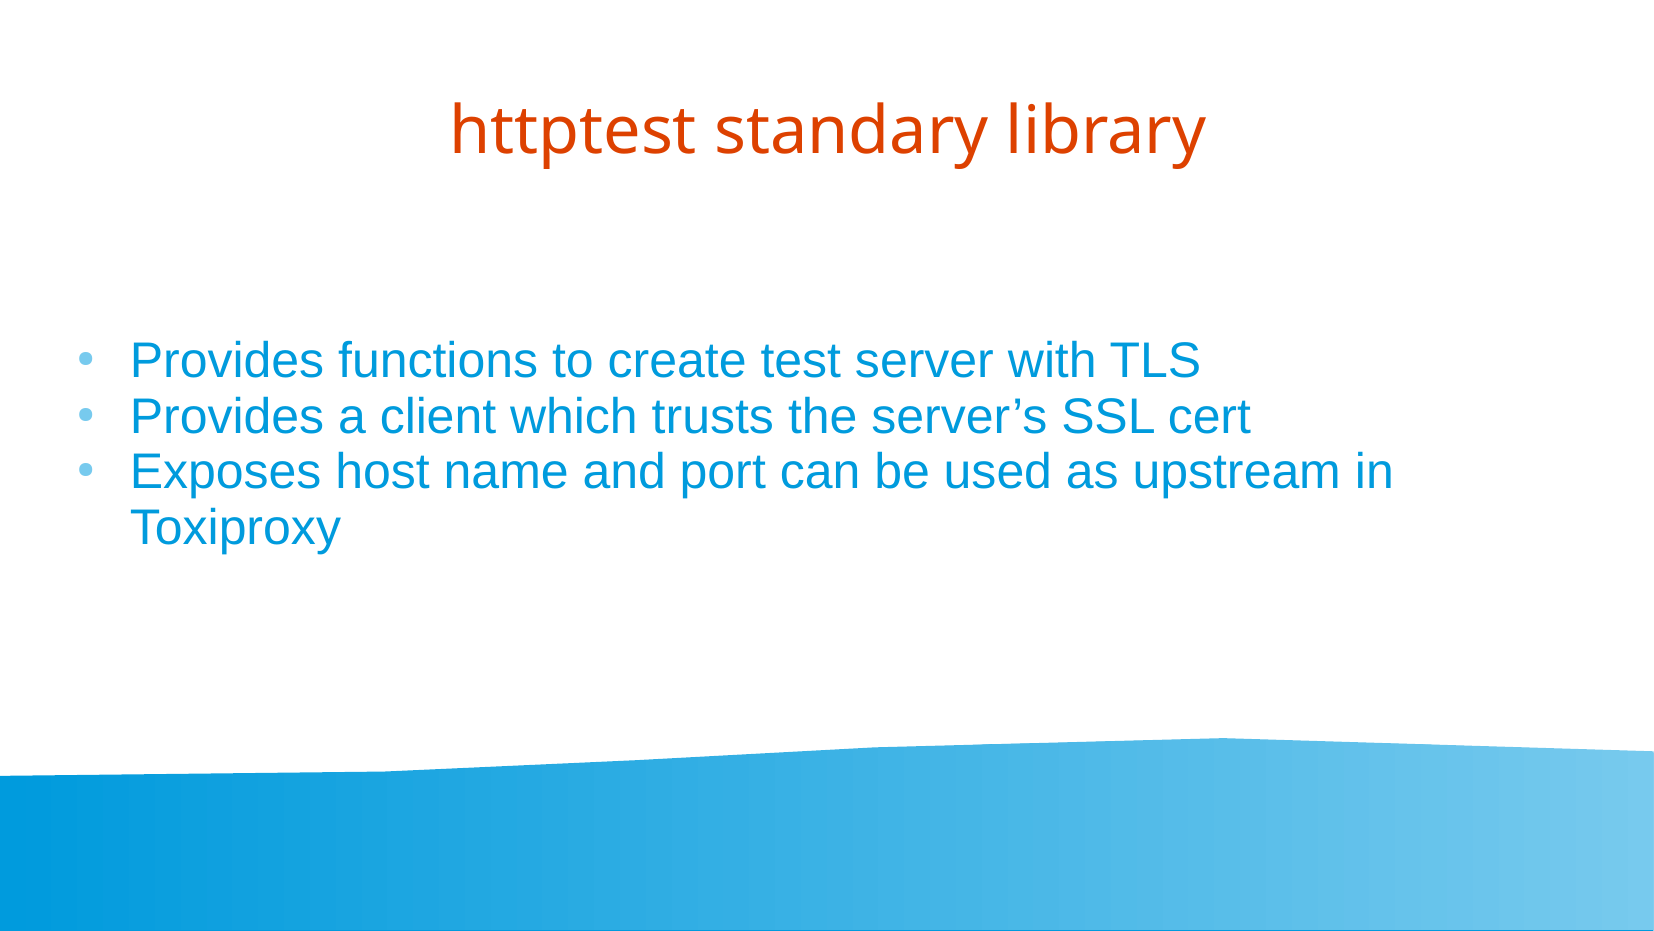

# httptest standary library
Provides functions to create test server with TLS
Provides a client which trusts the server’s SSL cert
Exposes host name and port can be used as upstream in Toxiproxy